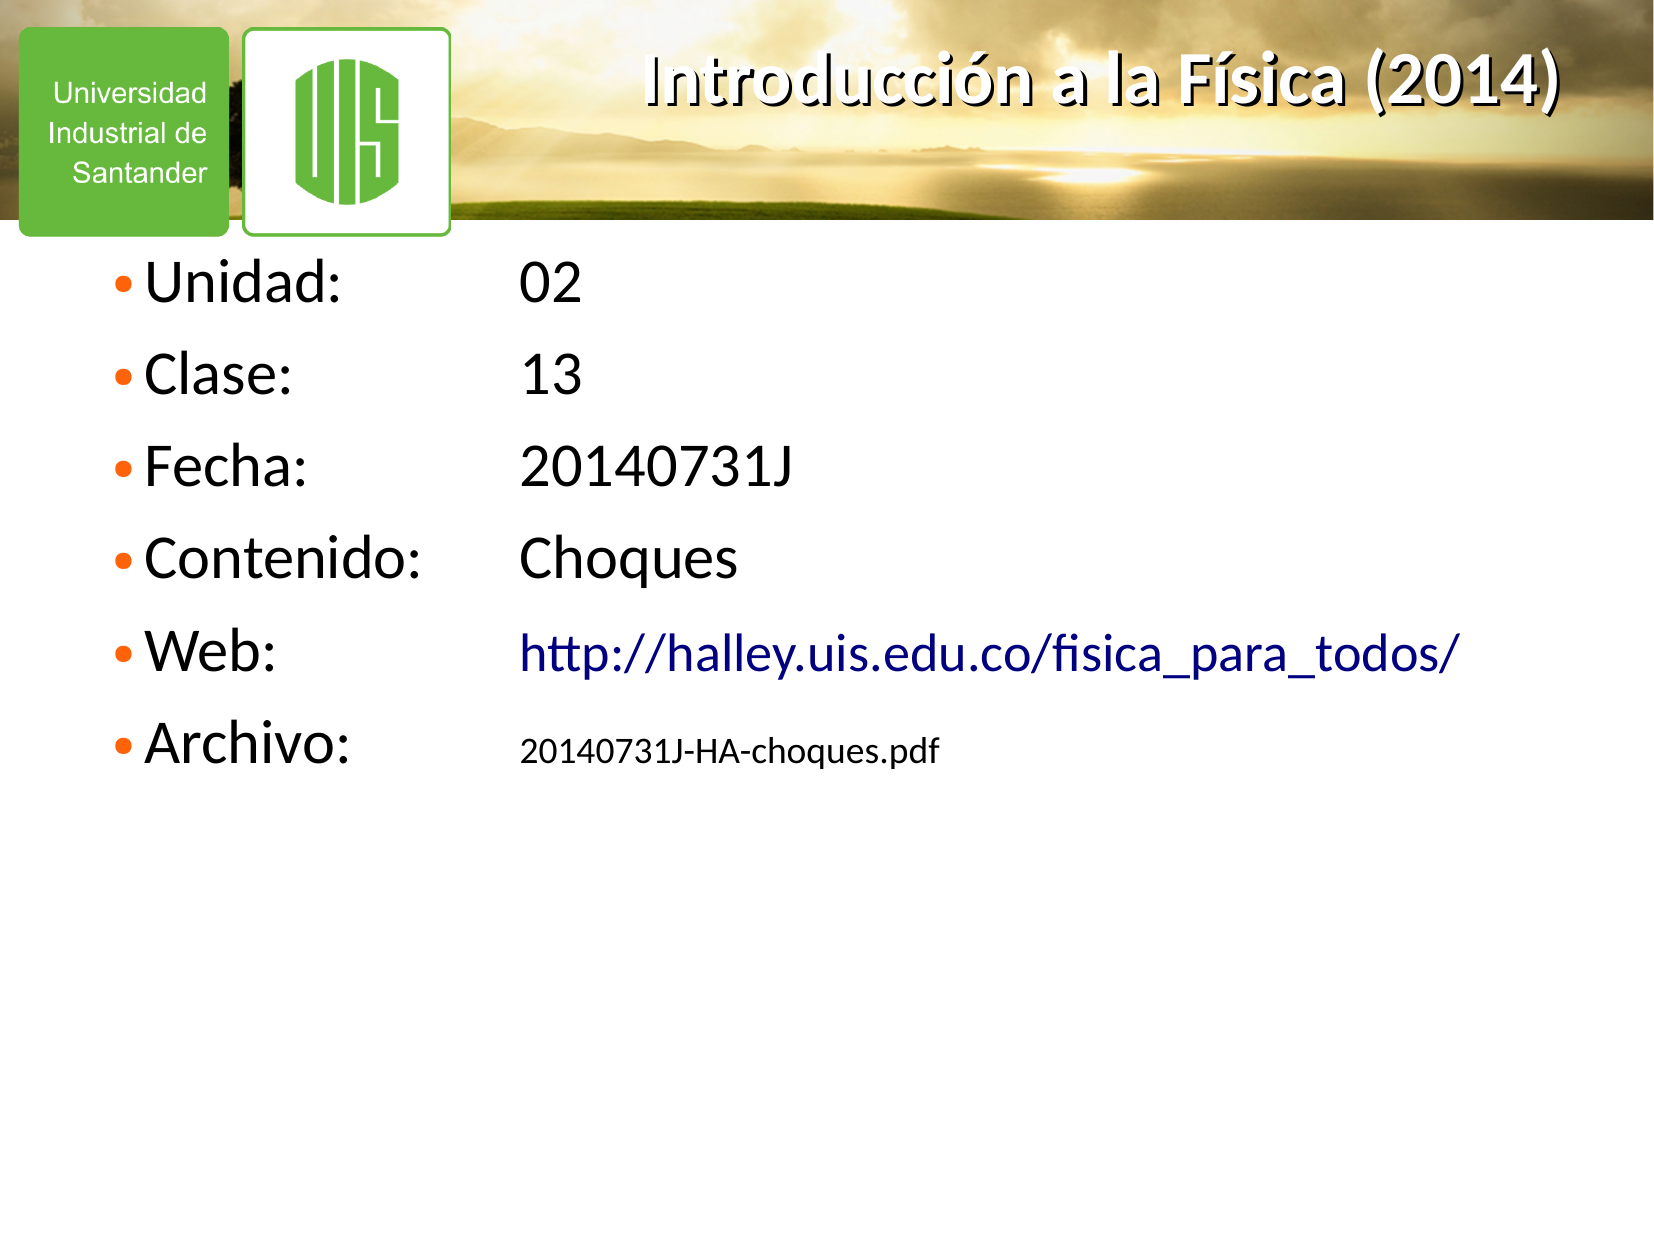

# Introducción a la Física (2014)
Unidad:			02
Clase:				13
Fecha:			20140731J
Contenido:		Choques
Web:				http://halley.uis.edu.co/fisica_para_todos/
Archivo:			20140731J-HA-choques.pdf